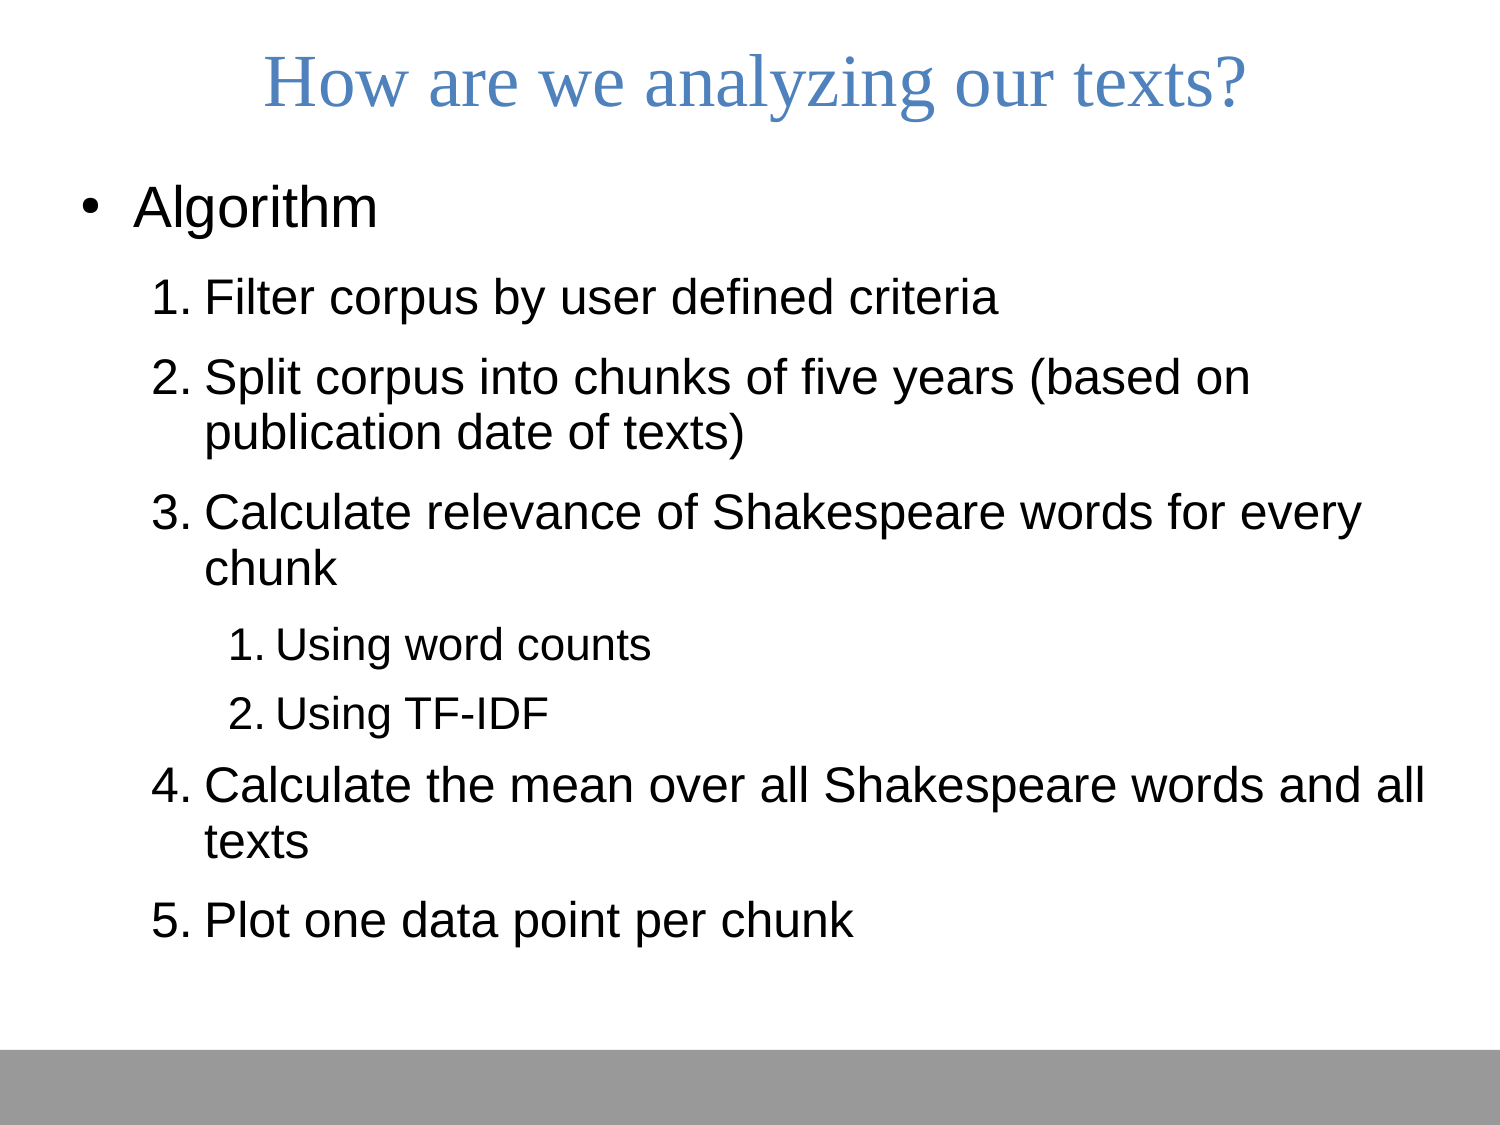

# How are we analyzing our texts?
Algorithm
Filter corpus by user defined criteria
Split corpus into chunks of five years (based on publication date of texts)
Calculate relevance of Shakespeare words for every chunk
Using word counts
Using TF-IDF
Calculate the mean over all Shakespeare words and all texts
Plot one data point per chunk